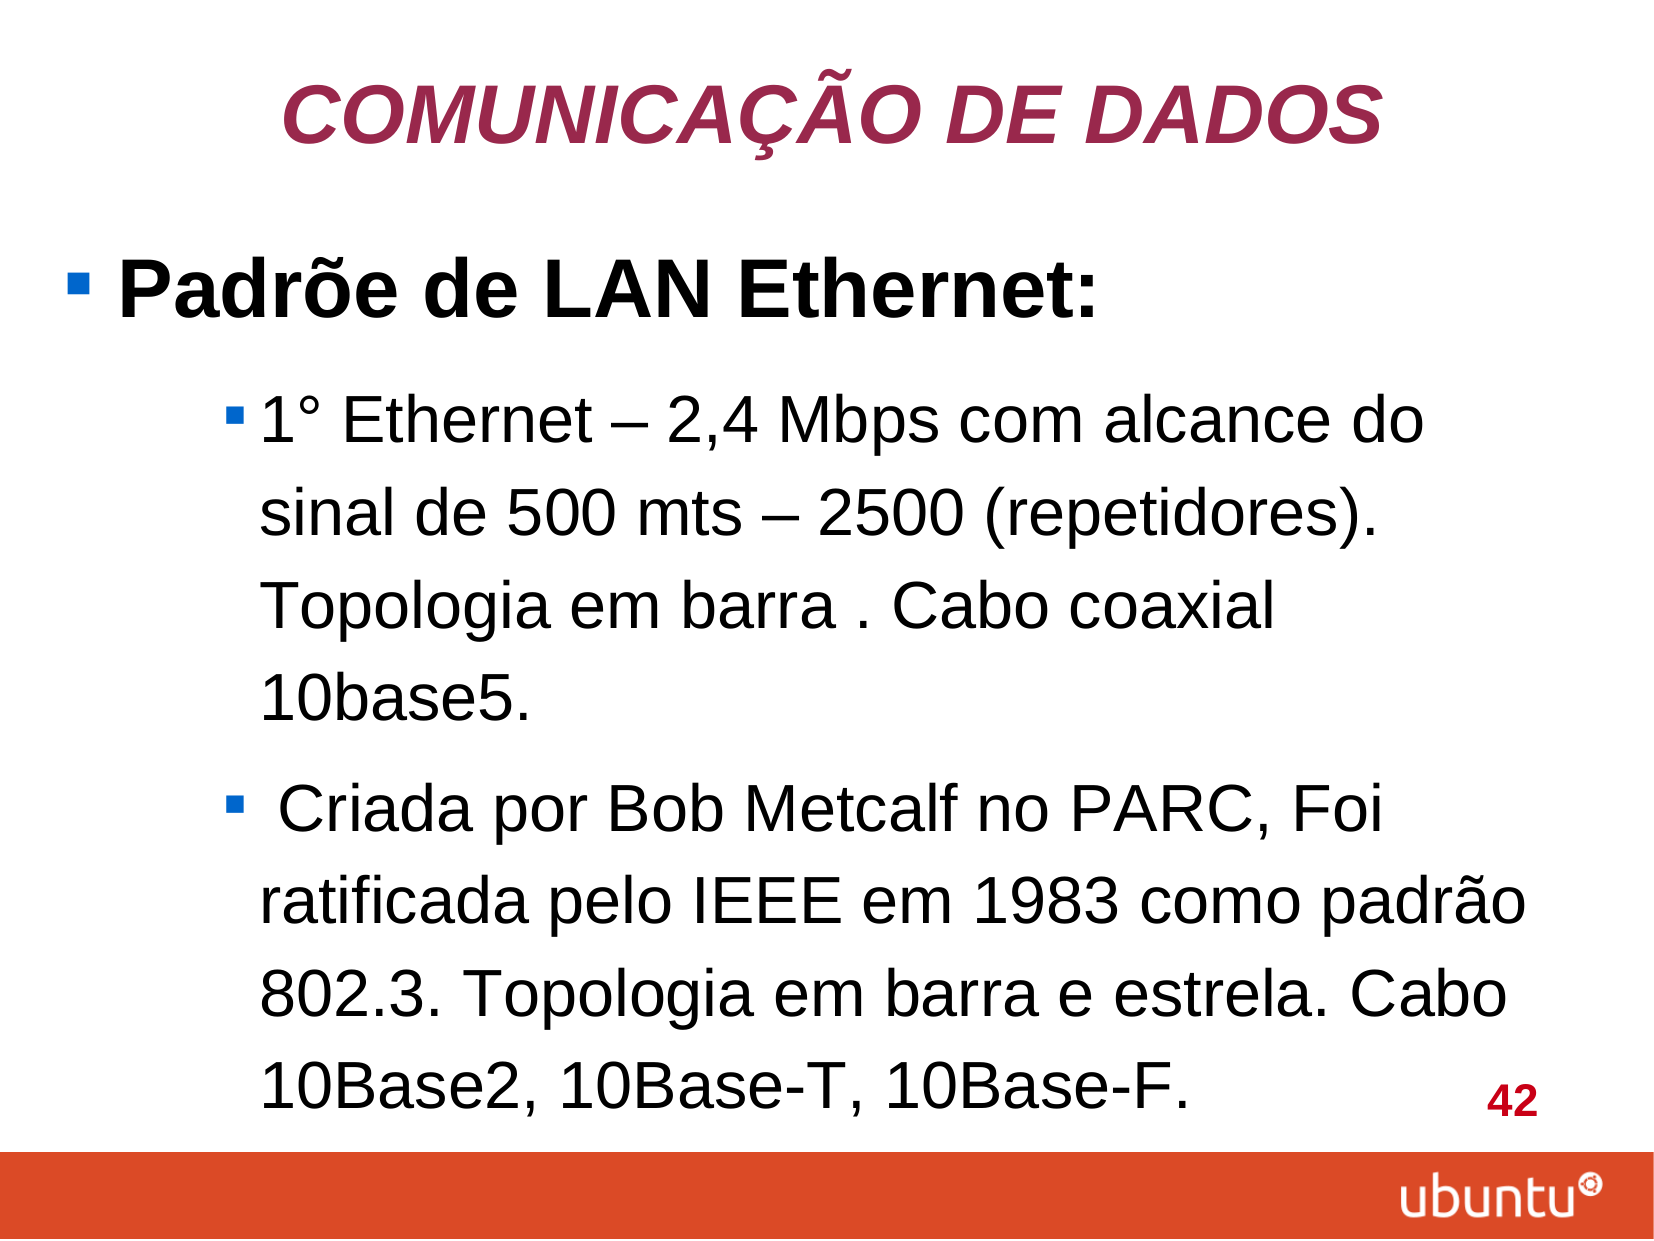

# COMUNICAÇÃO DE DADOS
Padrõe de LAN Ethernet:
1° Ethernet – 2,4 Mbps com alcance do sinal de 500 mts – 2500 (repetidores). Topologia em barra . Cabo coaxial 10base5.
 Criada por Bob Metcalf no PARC, Foi ratificada pelo IEEE em 1983 como padrão 802.3. Topologia em barra e estrela. Cabo 10Base2, 10Base-T, 10Base-F.